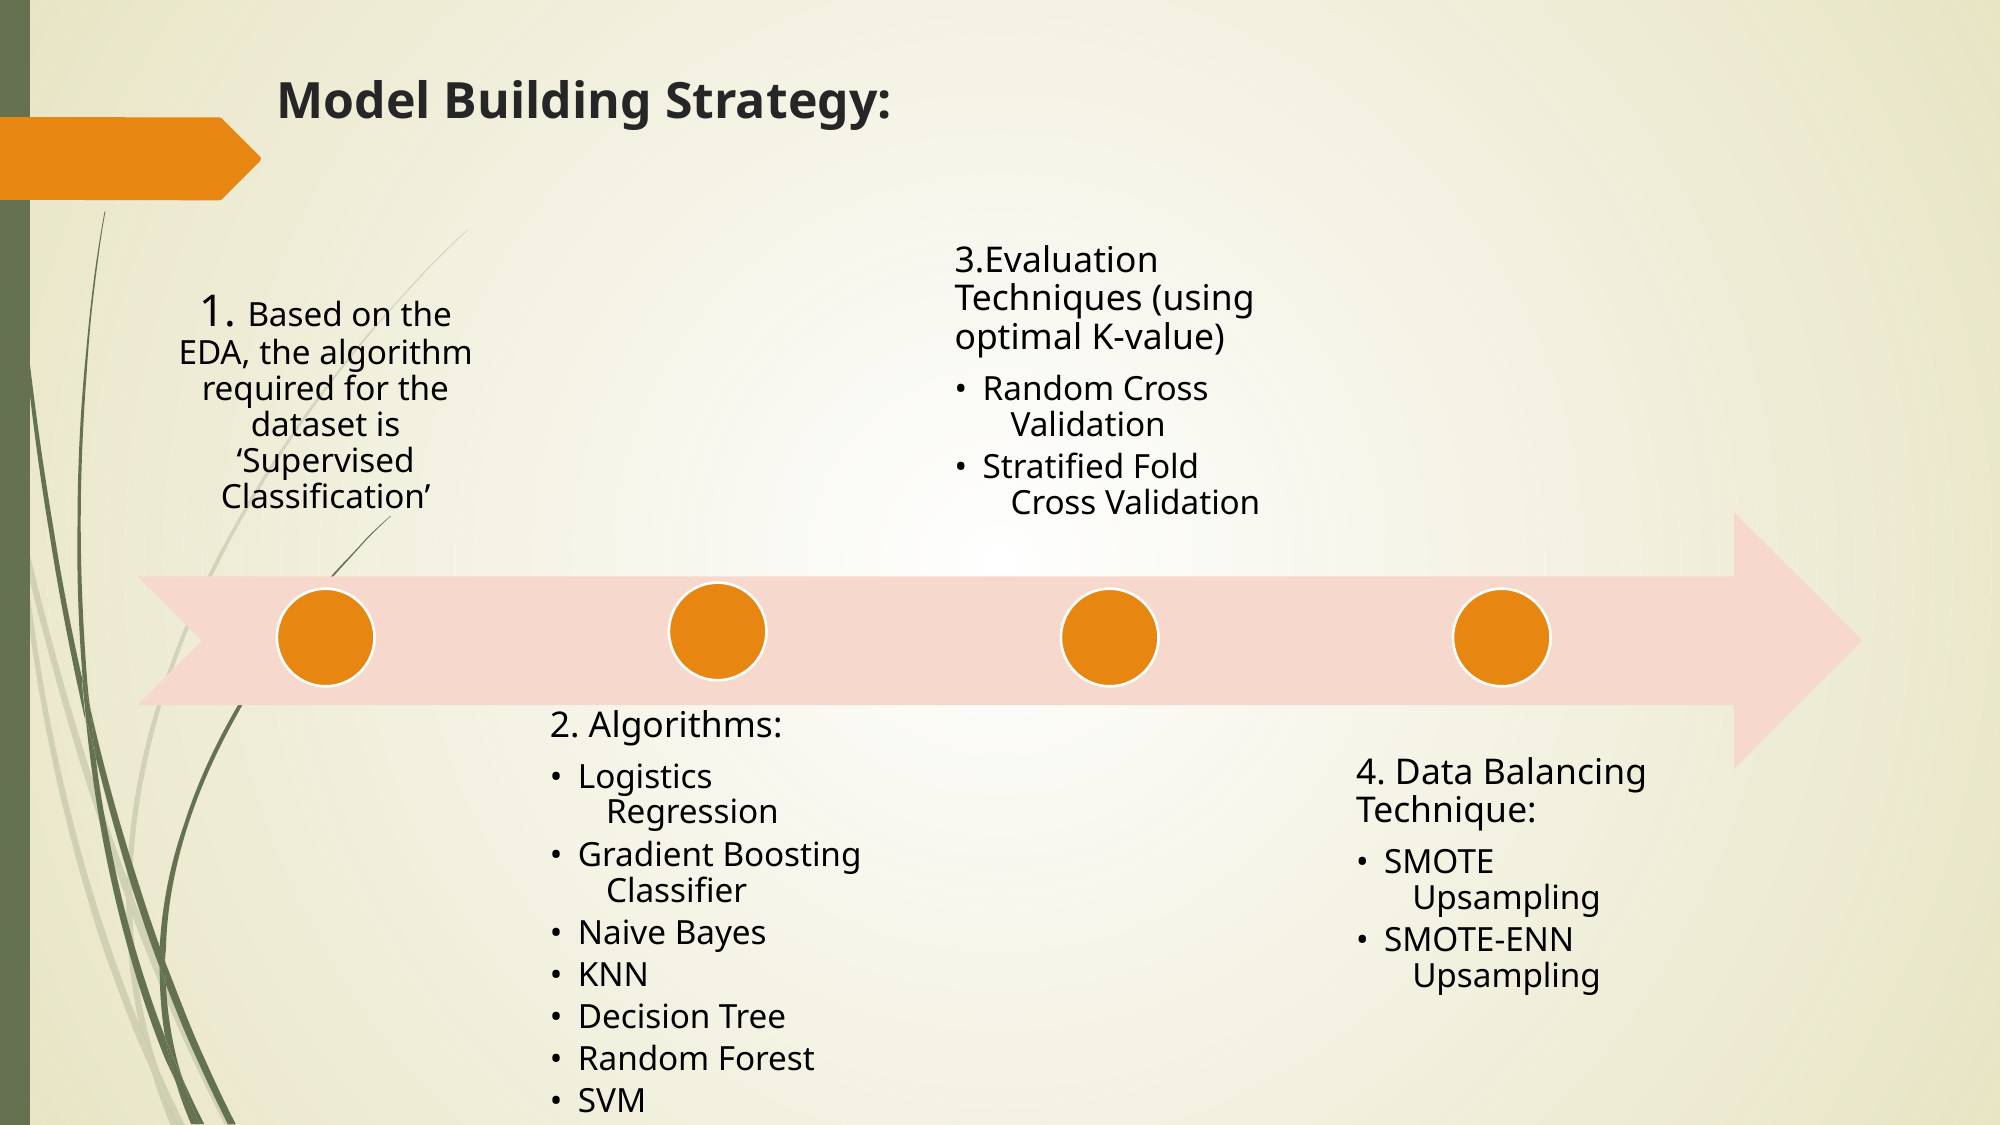

# Model Building Strategy:
1. Based on the EDA, the algorithm required for the dataset is ‘Supervised Classification’
3.Evaluation Techniques (using optimal K-value)
Random Cross Validation
Stratified Fold Cross Validation
2. Algorithms:
Logistics Regression
Gradient Boosting Classifier
Naive Bayes
KNN
Decision Tree
Random Forest
SVM
4. Data Balancing Technique:
SMOTE Upsampling
SMOTE-ENN Upsampling